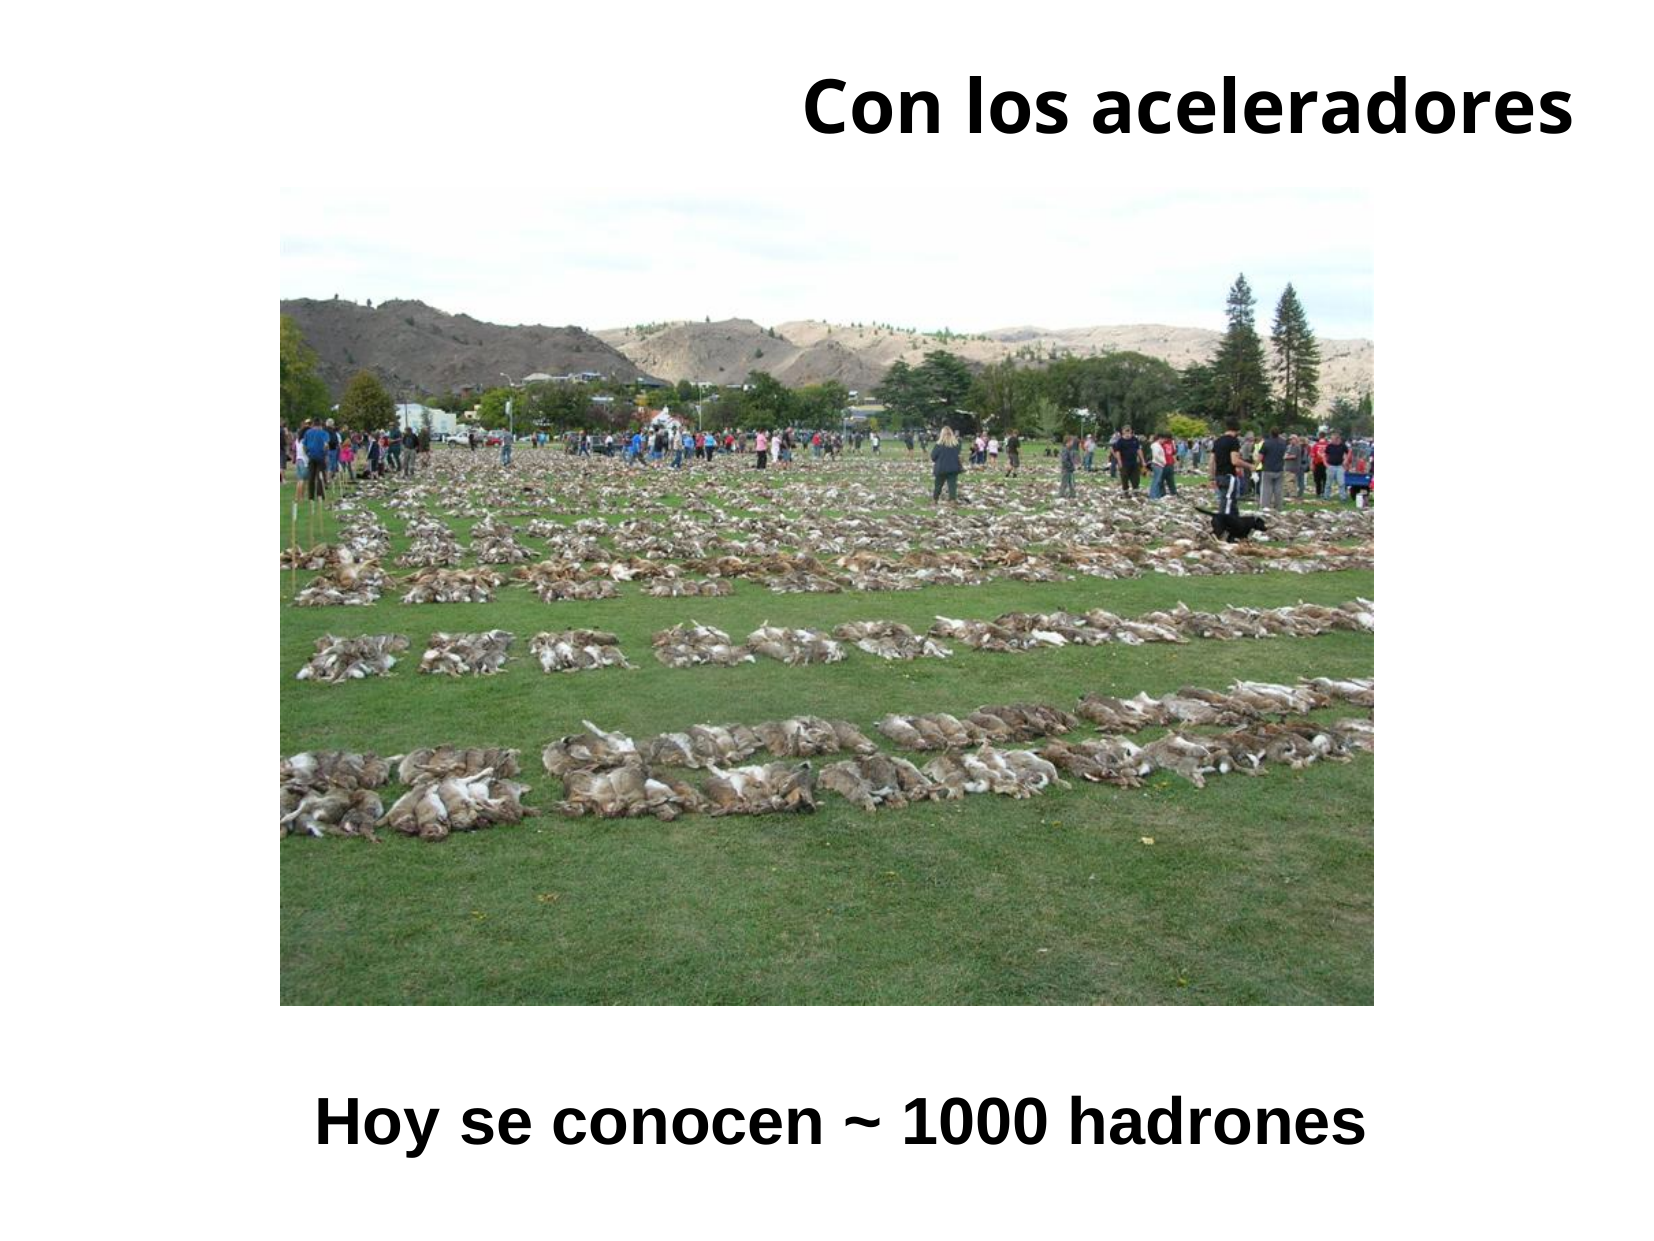

# Con los aceleradores
Hoy se conocen ~ 1000 hadrones